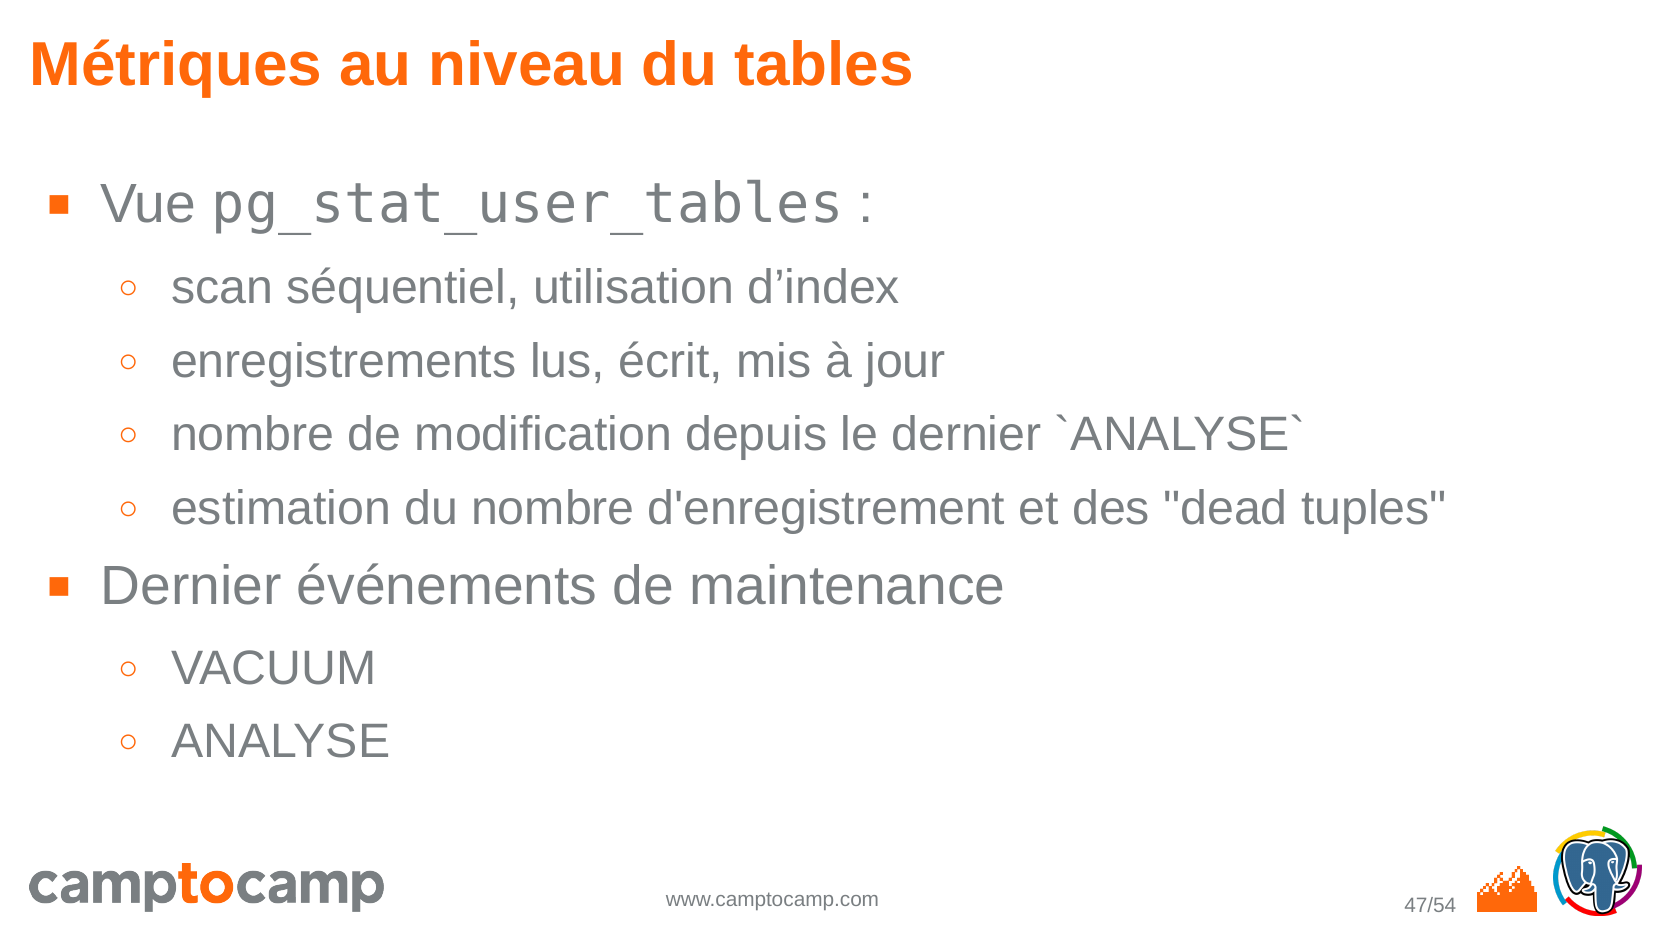

# Métriques au niveau du tables
Vue pg_stat_user_tables :
scan séquentiel, utilisation d’index
enregistrements lus, écrit, mis à jour
nombre de modification depuis le dernier `ANALYSE`
estimation du nombre d'enregistrement et des "dead tuples"
Dernier événements de maintenance
VACUUM
ANALYSE